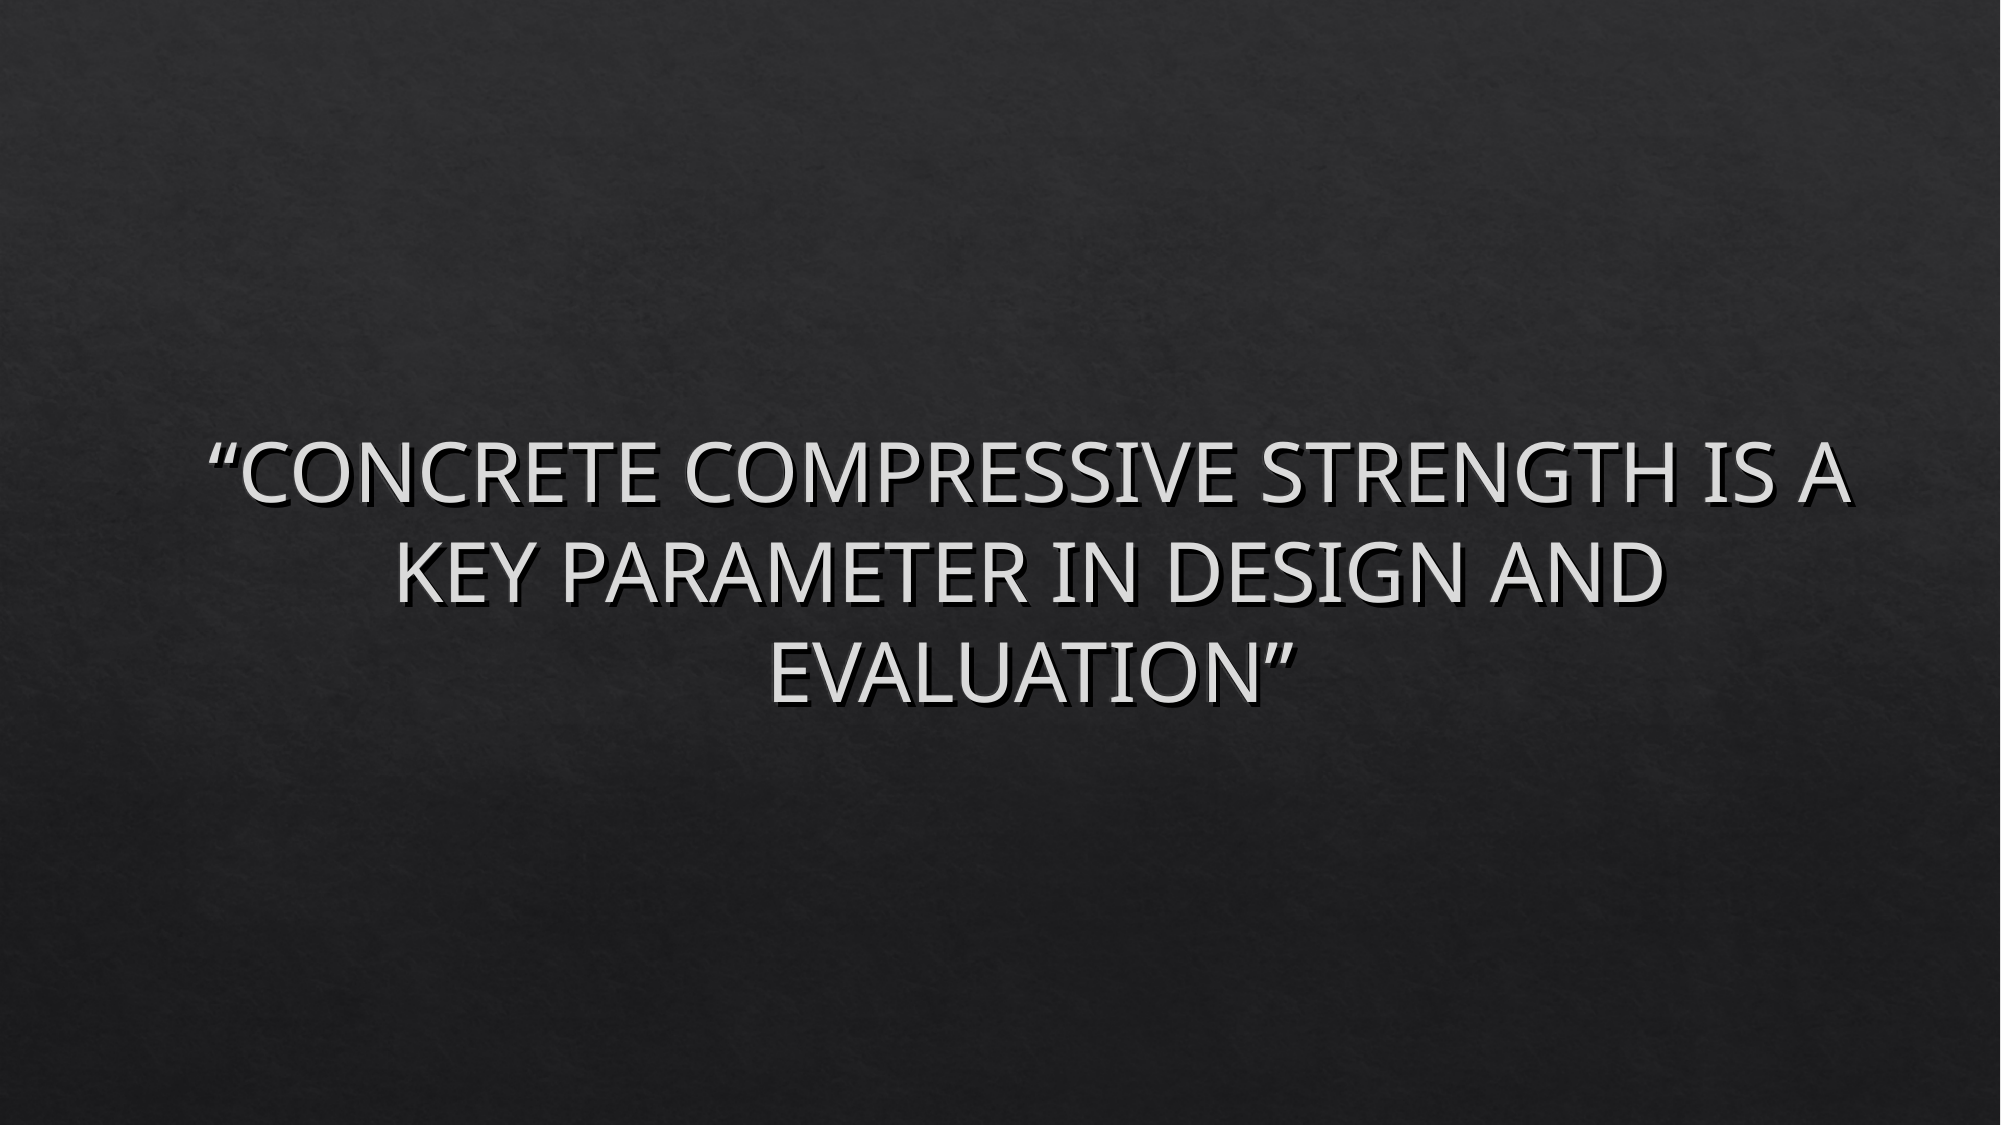

# “CONCRETE COMPRESSIVE STRENGTH IS A KEY PARAMETER IN DESIGN AND EVALUATION”